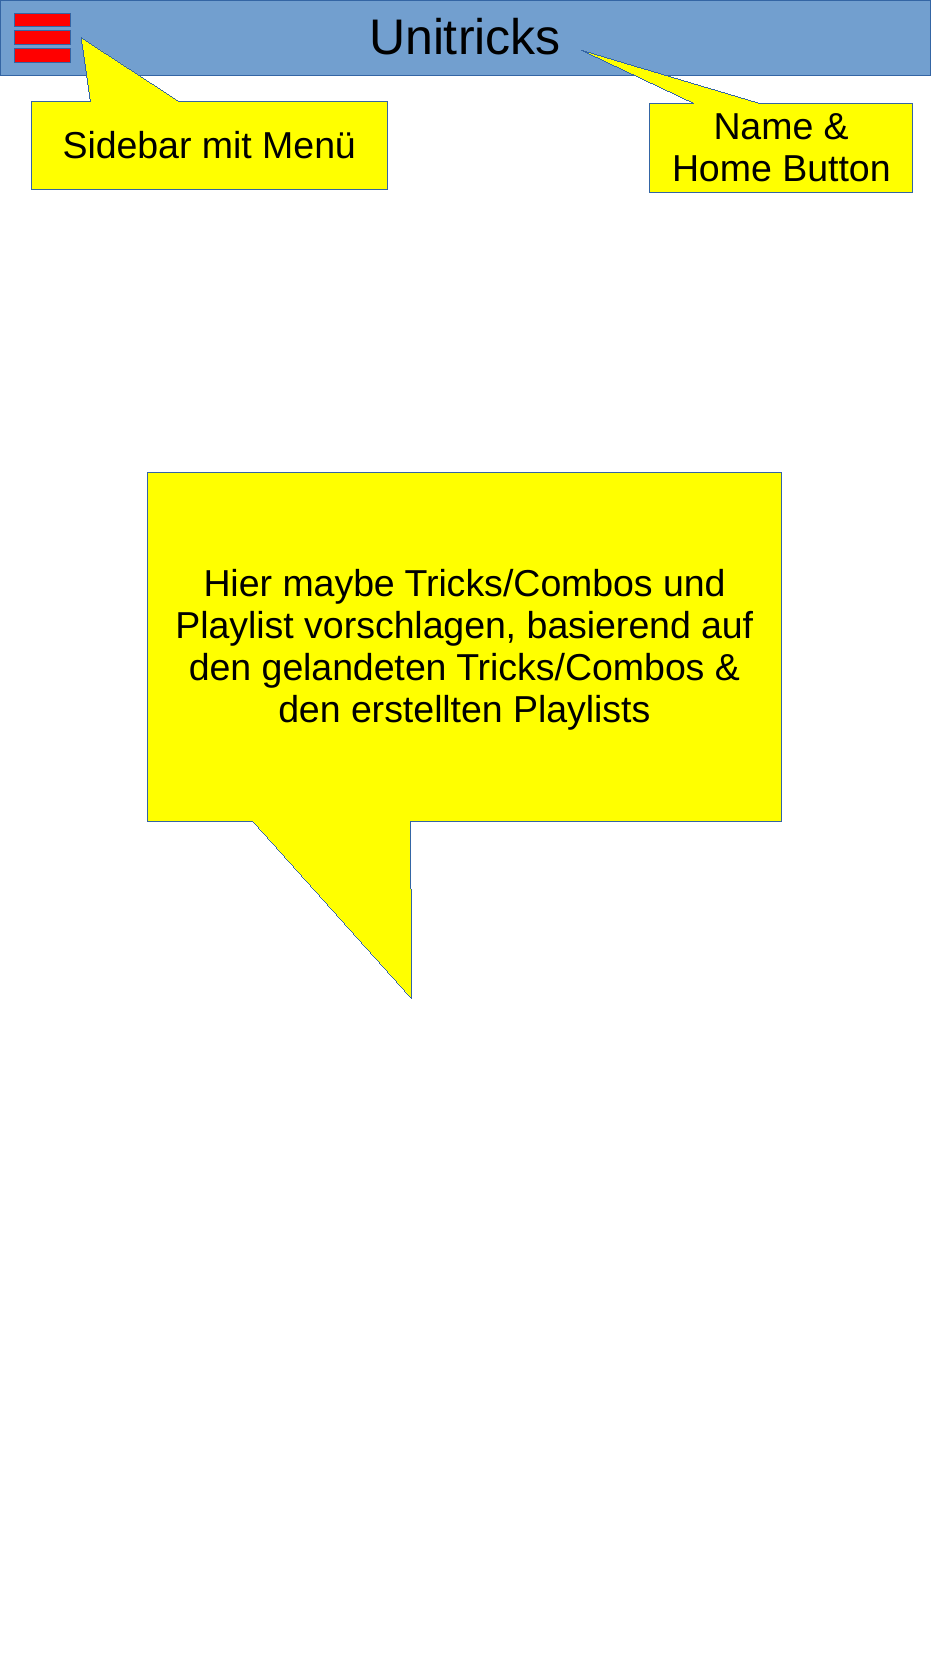

Unitricks
Sidebar mit Menü
Name & Home Button
Hier maybe Tricks/Combos und Playlist vorschlagen, basierend auf den gelandeten Tricks/Combos & den erstellten Playlists